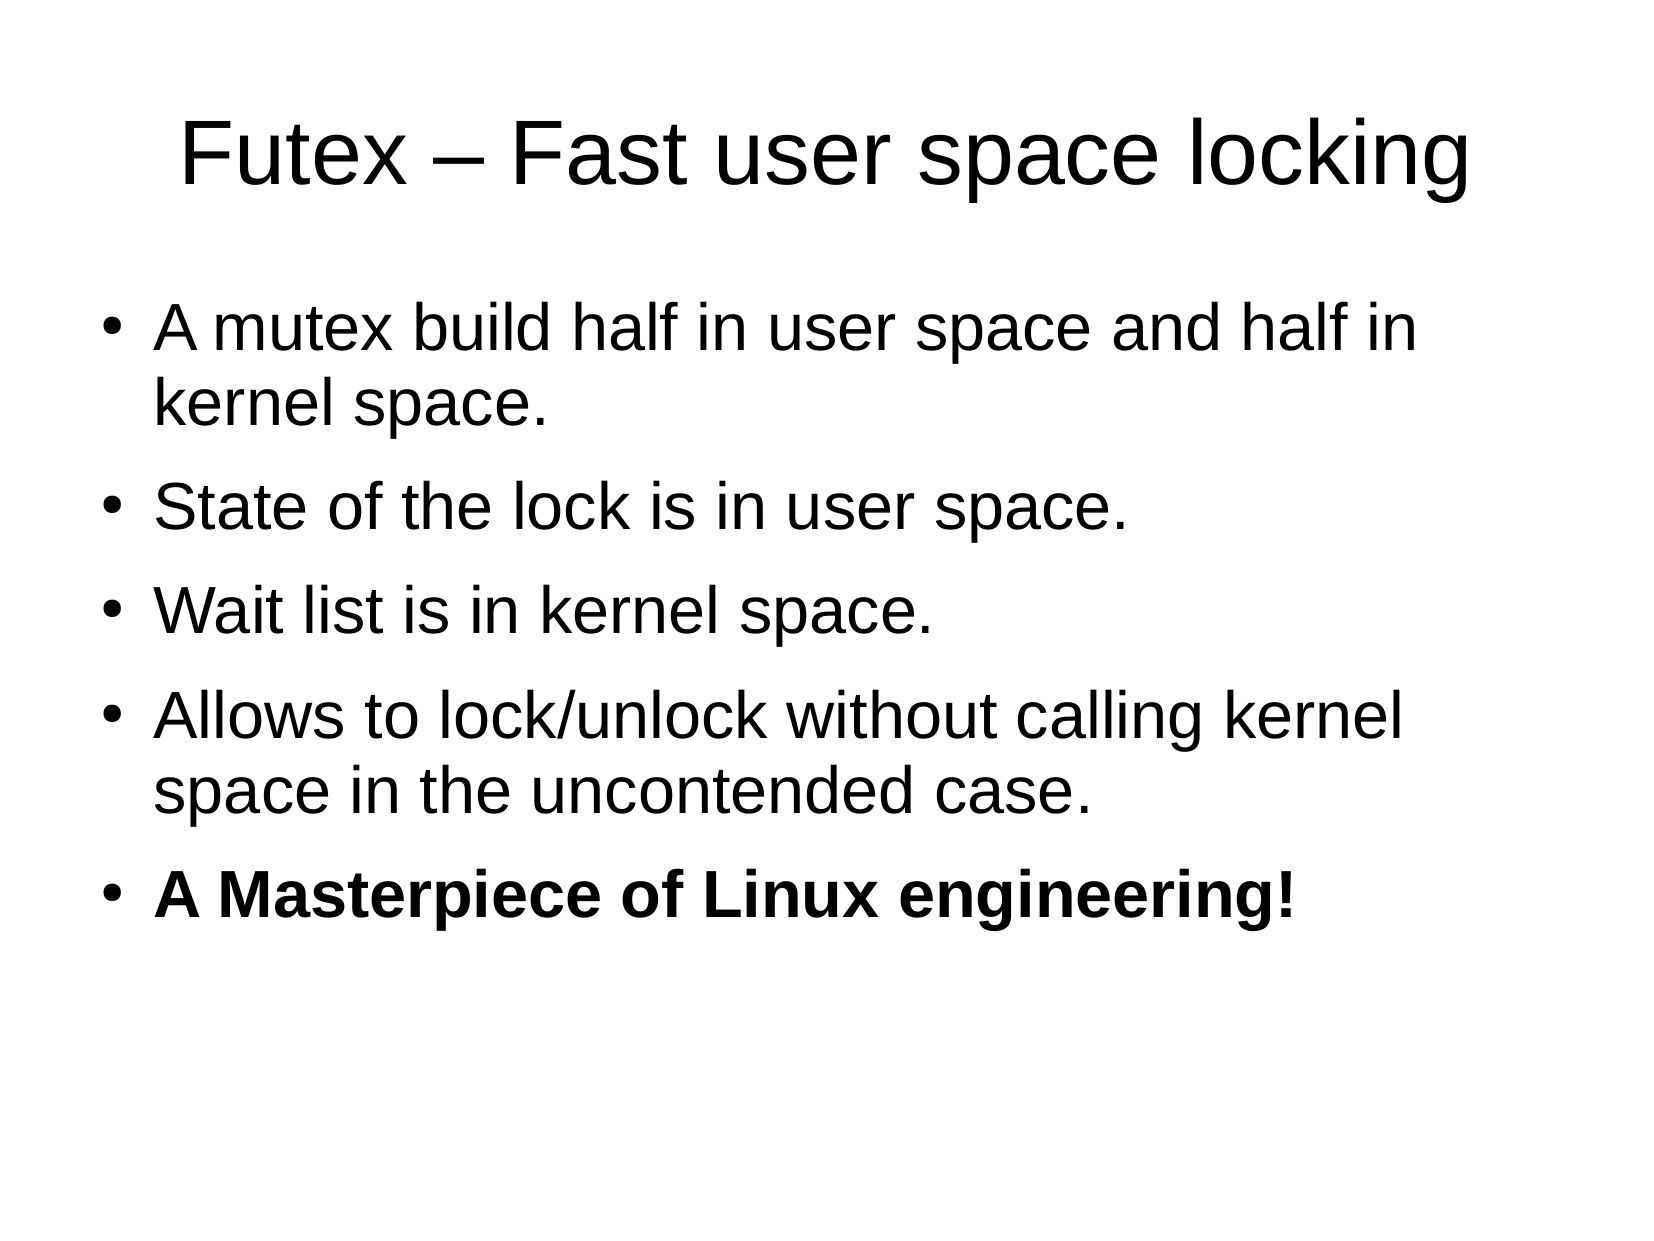

# Futex – Fast user space locking
A mutex build half in user space and half in kernel space.
State of the lock is in user space.
Wait list is in kernel space.
Allows to lock/unlock without calling kernel space in the uncontended case.
A Masterpiece of Linux engineering!